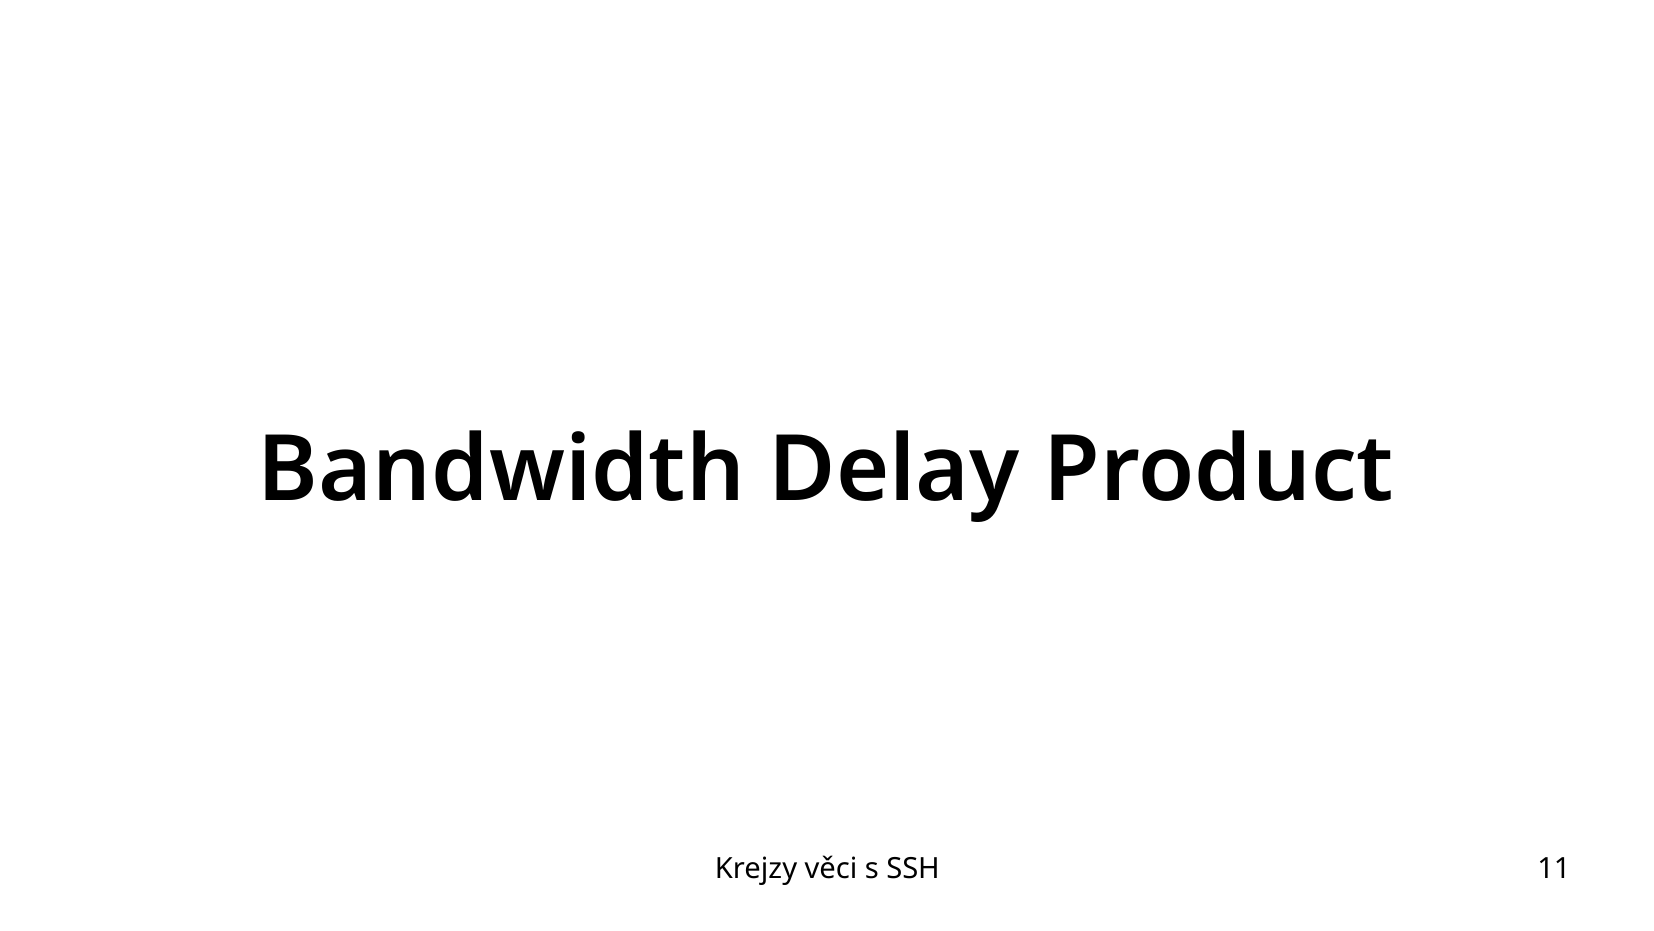

# Bandwidth Delay Product
Krejzy věci s SSH
11